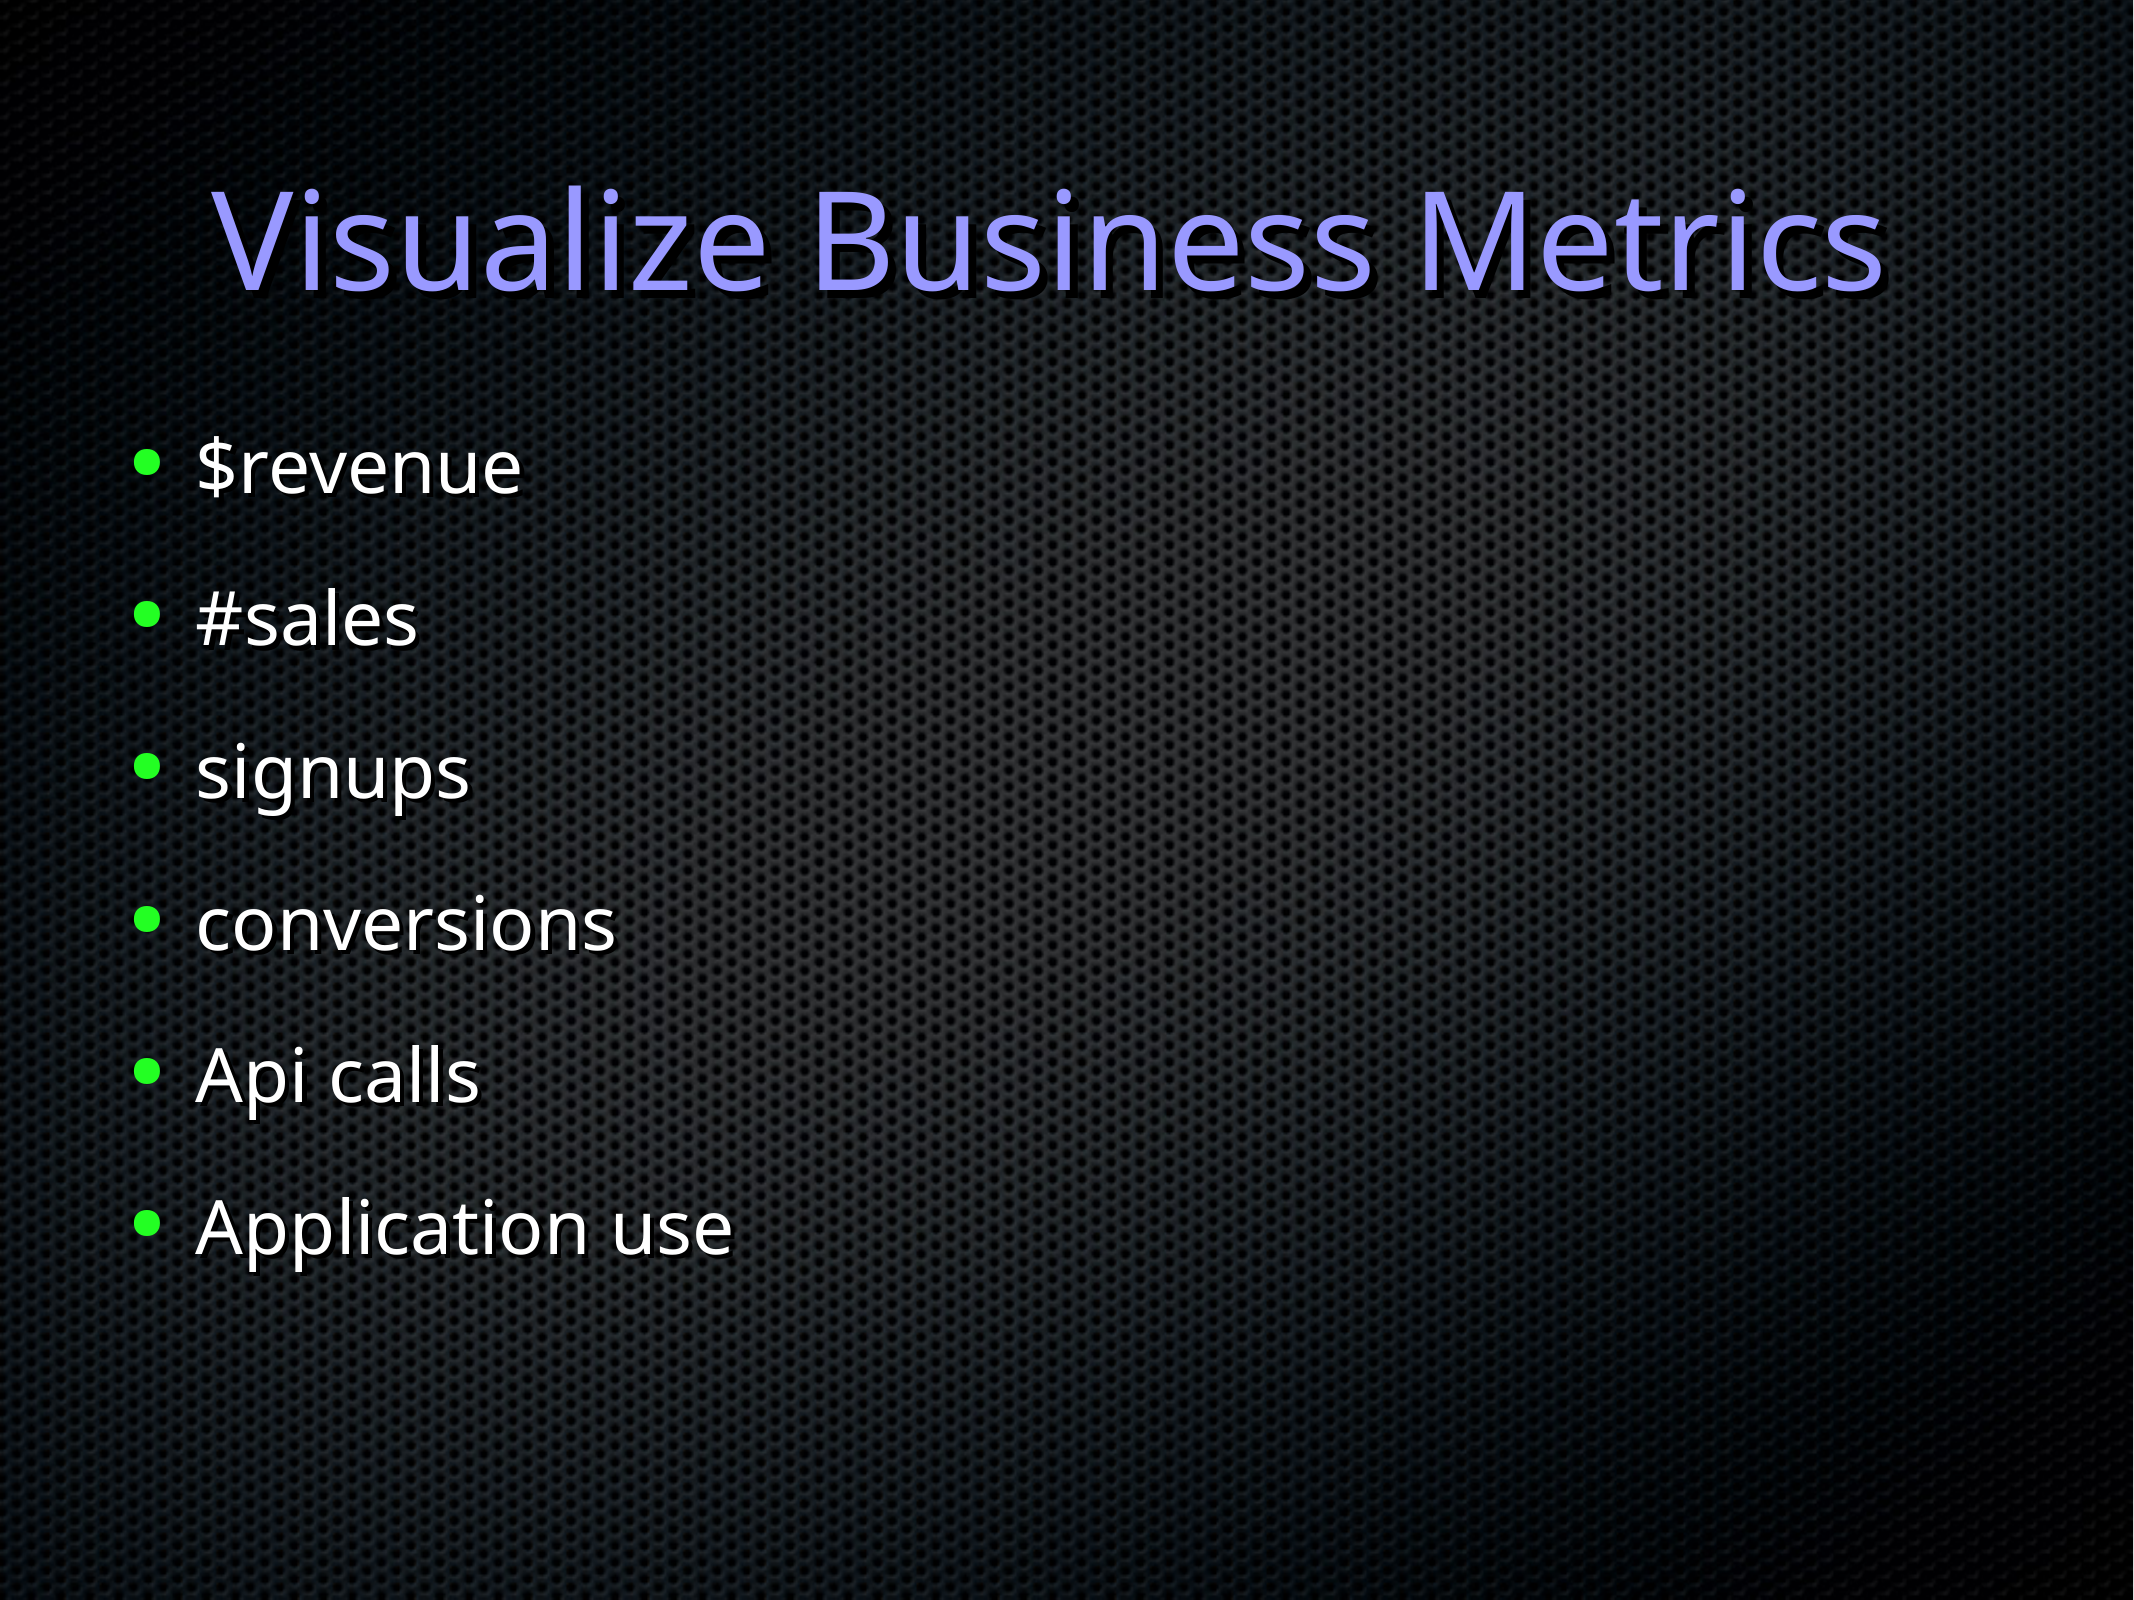

# Visualize Business Metrics
$revenue
#sales
signups
conversions
Api calls
Application use